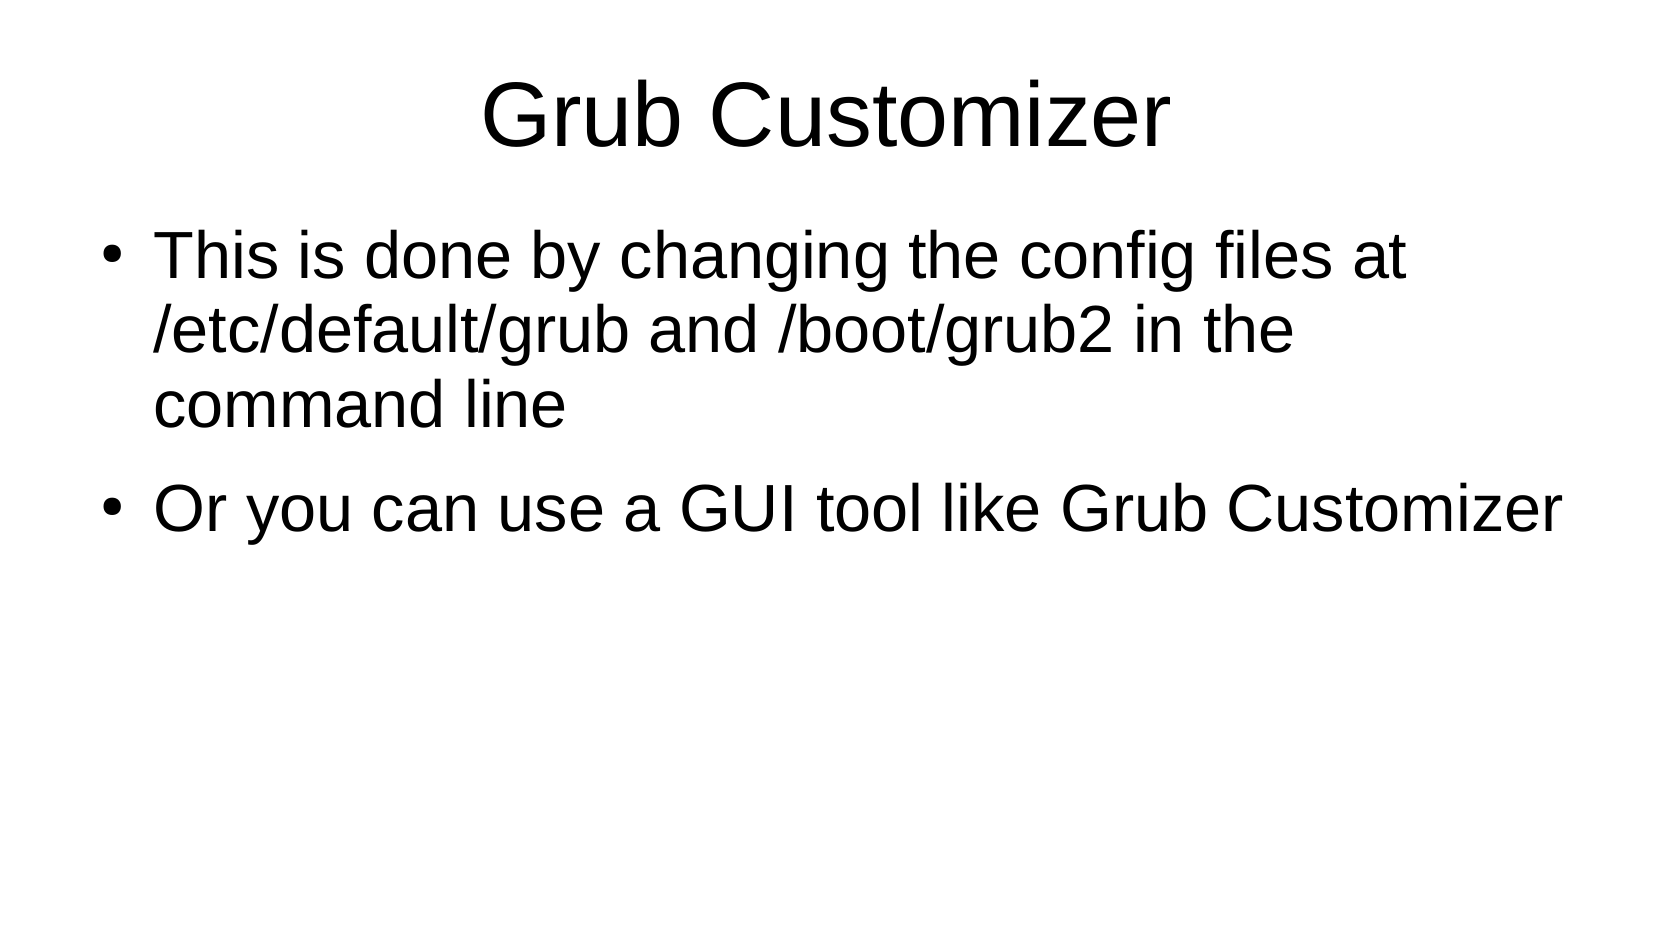

# Grub Customizer
This is done by changing the config files at /etc/default/grub and /boot/grub2 in the command line
Or you can use a GUI tool like Grub Customizer